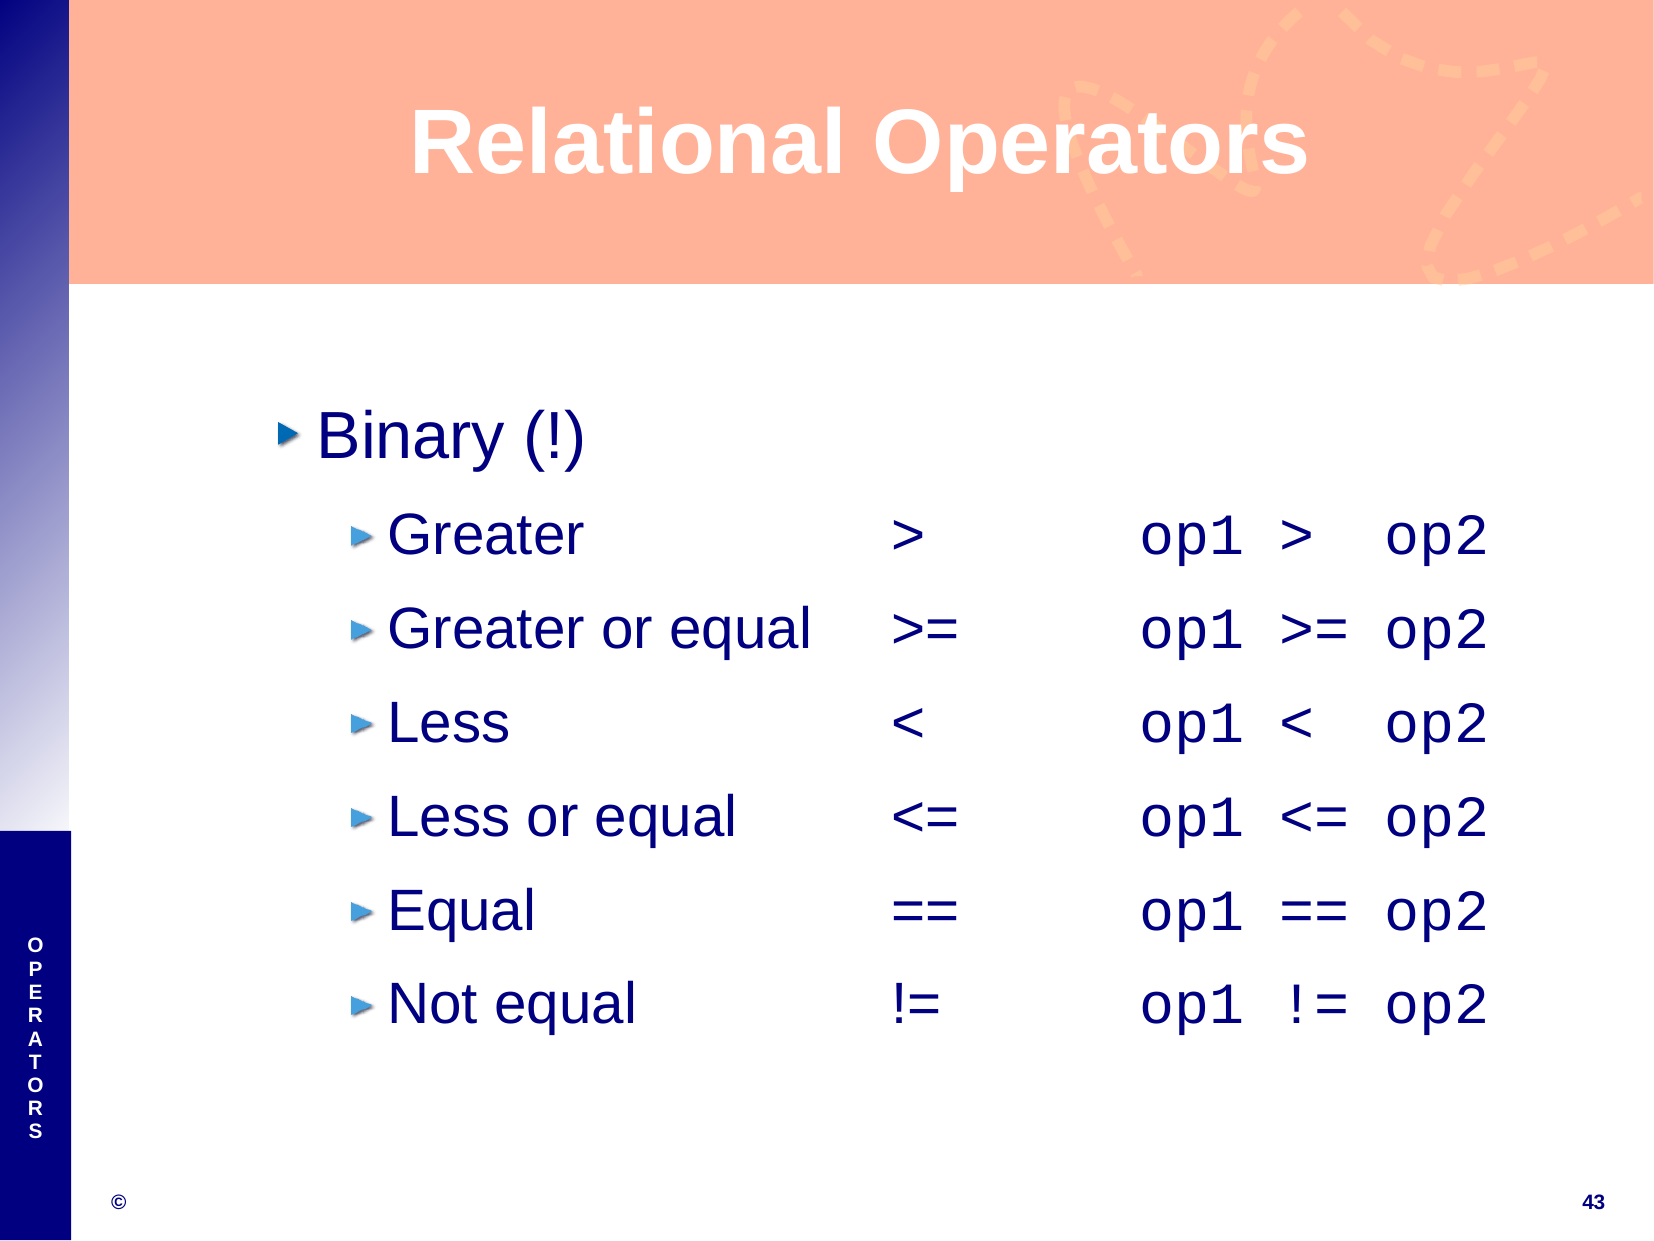

# Relational Operators
Binary (!)
Greater	>	op1 > op2
Greater or equal	>=	op1 >= op2
Less	<	op1 < op2
Less or equal	<=	op1 <= op2
Equal	==	op1 == op2
Not equal	!=	op1 != op2
O
P
E
R
A
T
O
R
S